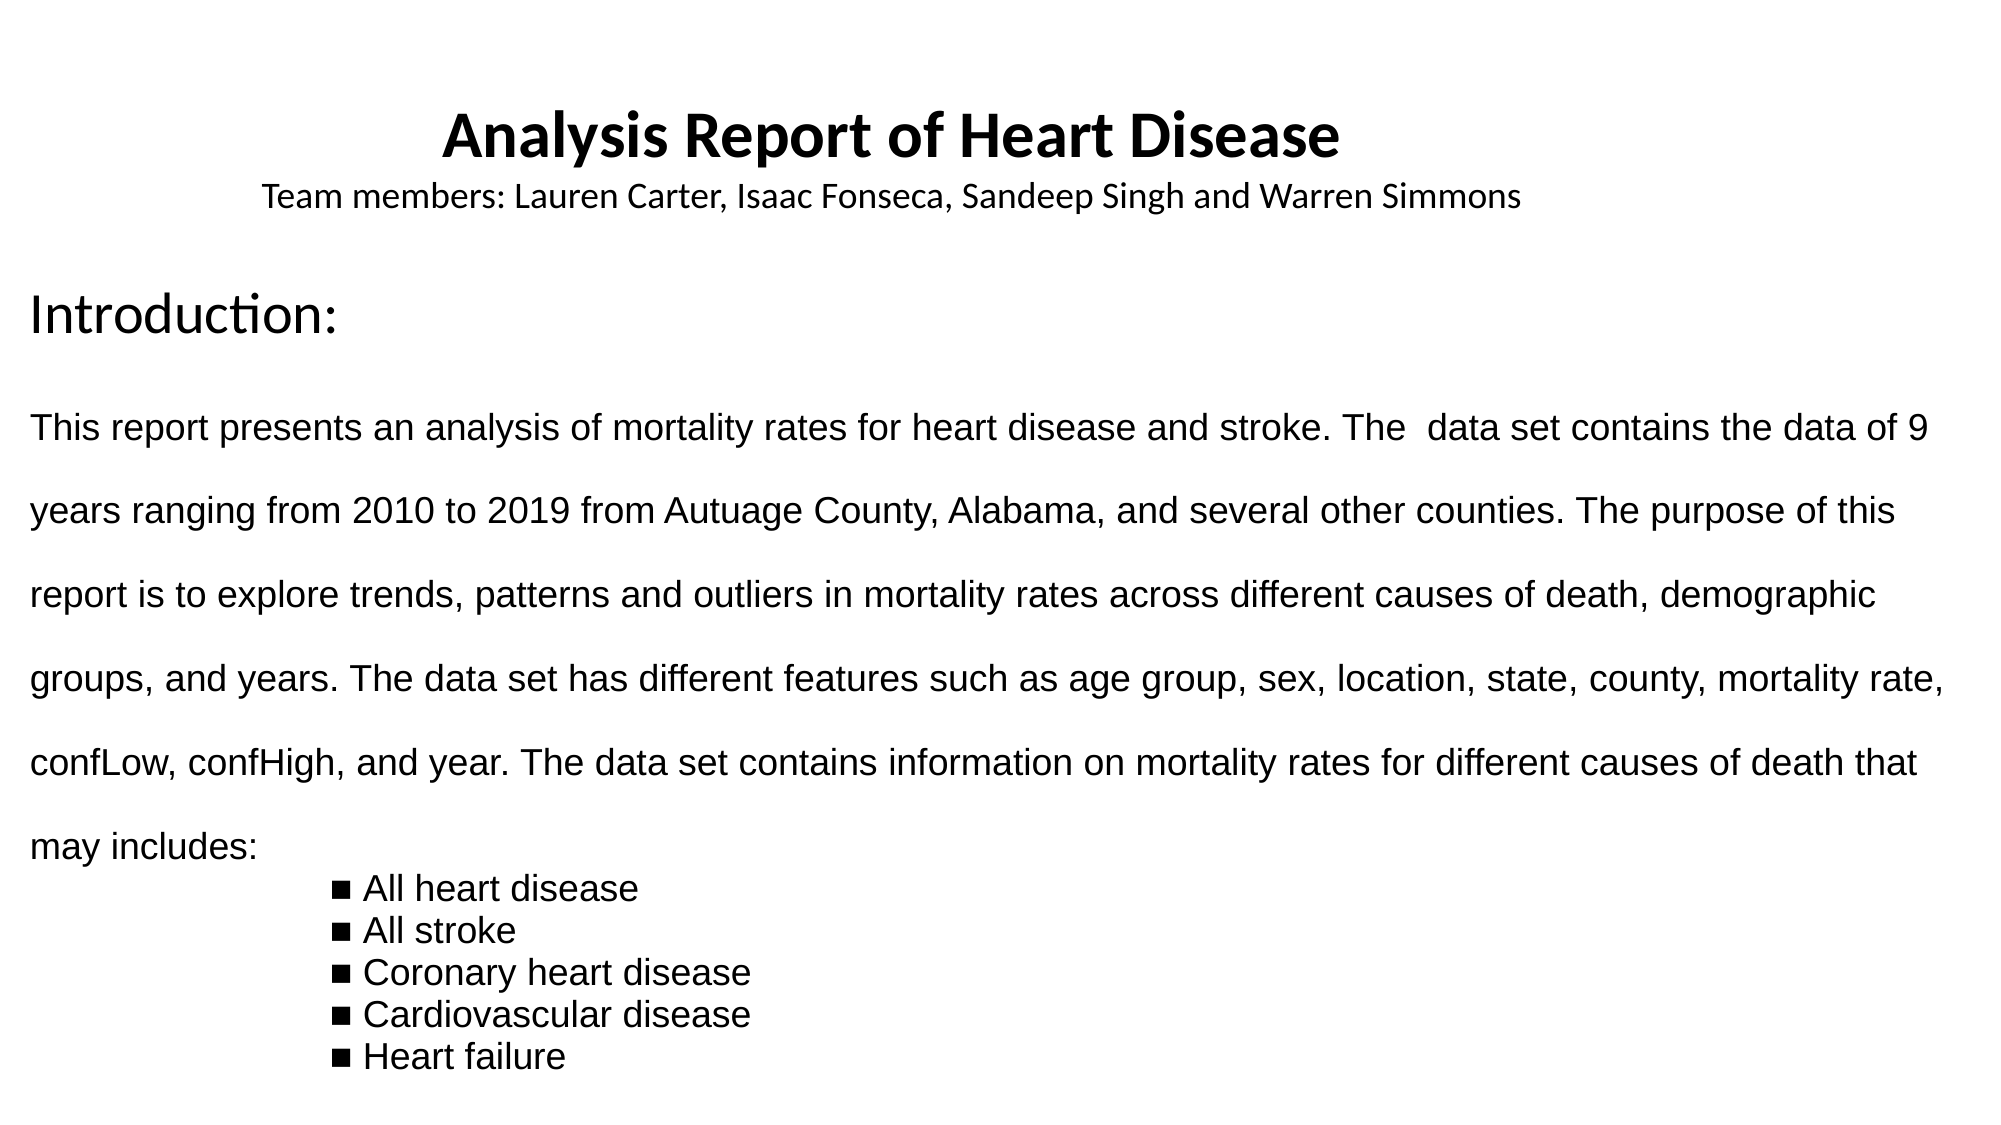

# Analysis Report of Heart Disease Team members: Lauren Carter, Isaac Fonseca, Sandeep Singh and Warren Simmons
Introduction:
This report presents an analysis of mortality rates for heart disease and stroke. The data set contains the data of 9
years ranging from 2010 to 2019 from Autuage County, Alabama, and several other counties. The purpose of this
report is to explore trends, patterns and outliers in mortality rates across different causes of death, demographic
groups, and years. The data set has different features such as age group, sex, location, state, county, mortality rate,
confLow, confHigh, and year. The data set contains information on mortality rates for different causes of death that
may includes:
				■ All heart disease
				■ All stroke
				■ Coronary heart disease
				■ Cardiovascular disease
				■ Heart failure